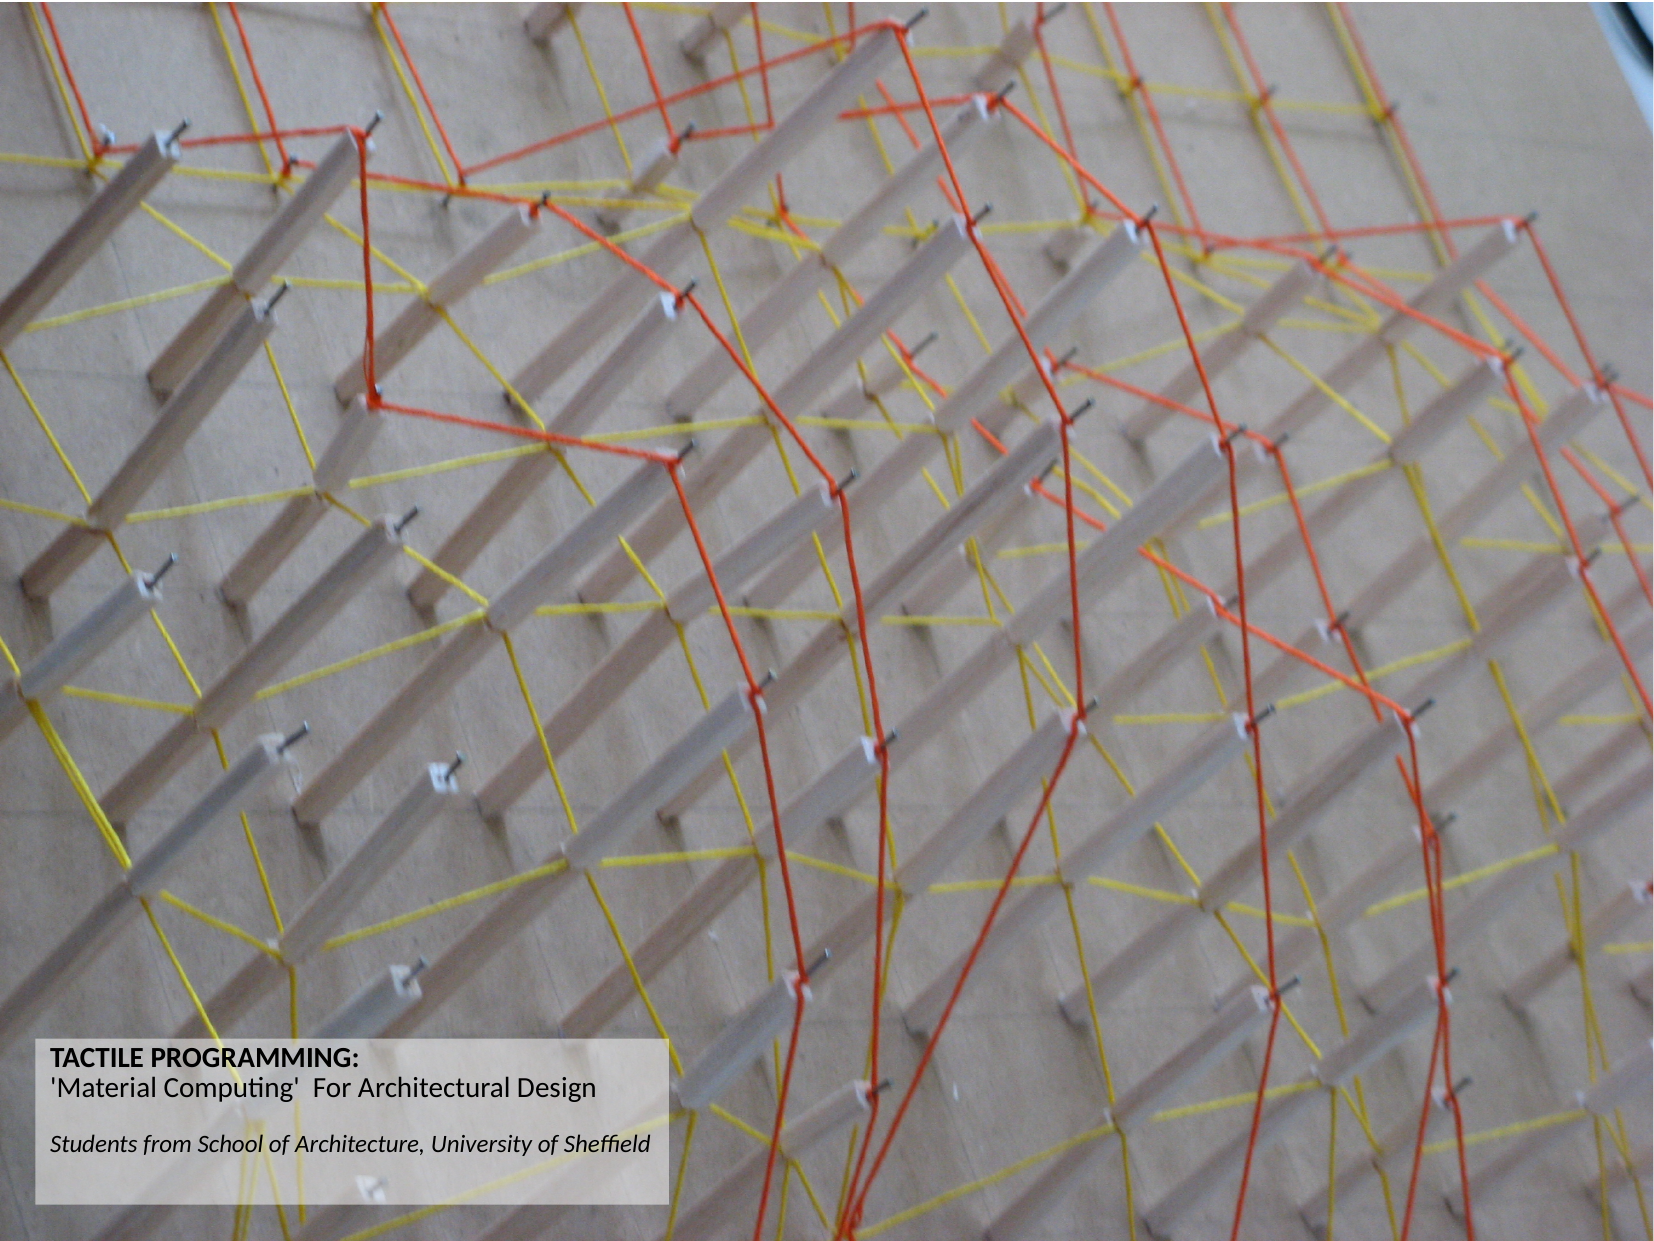

TACTILE PROGRAMMING:
'Material Computing' For Architectural Design
Students from School of Architecture, University of Sheffield